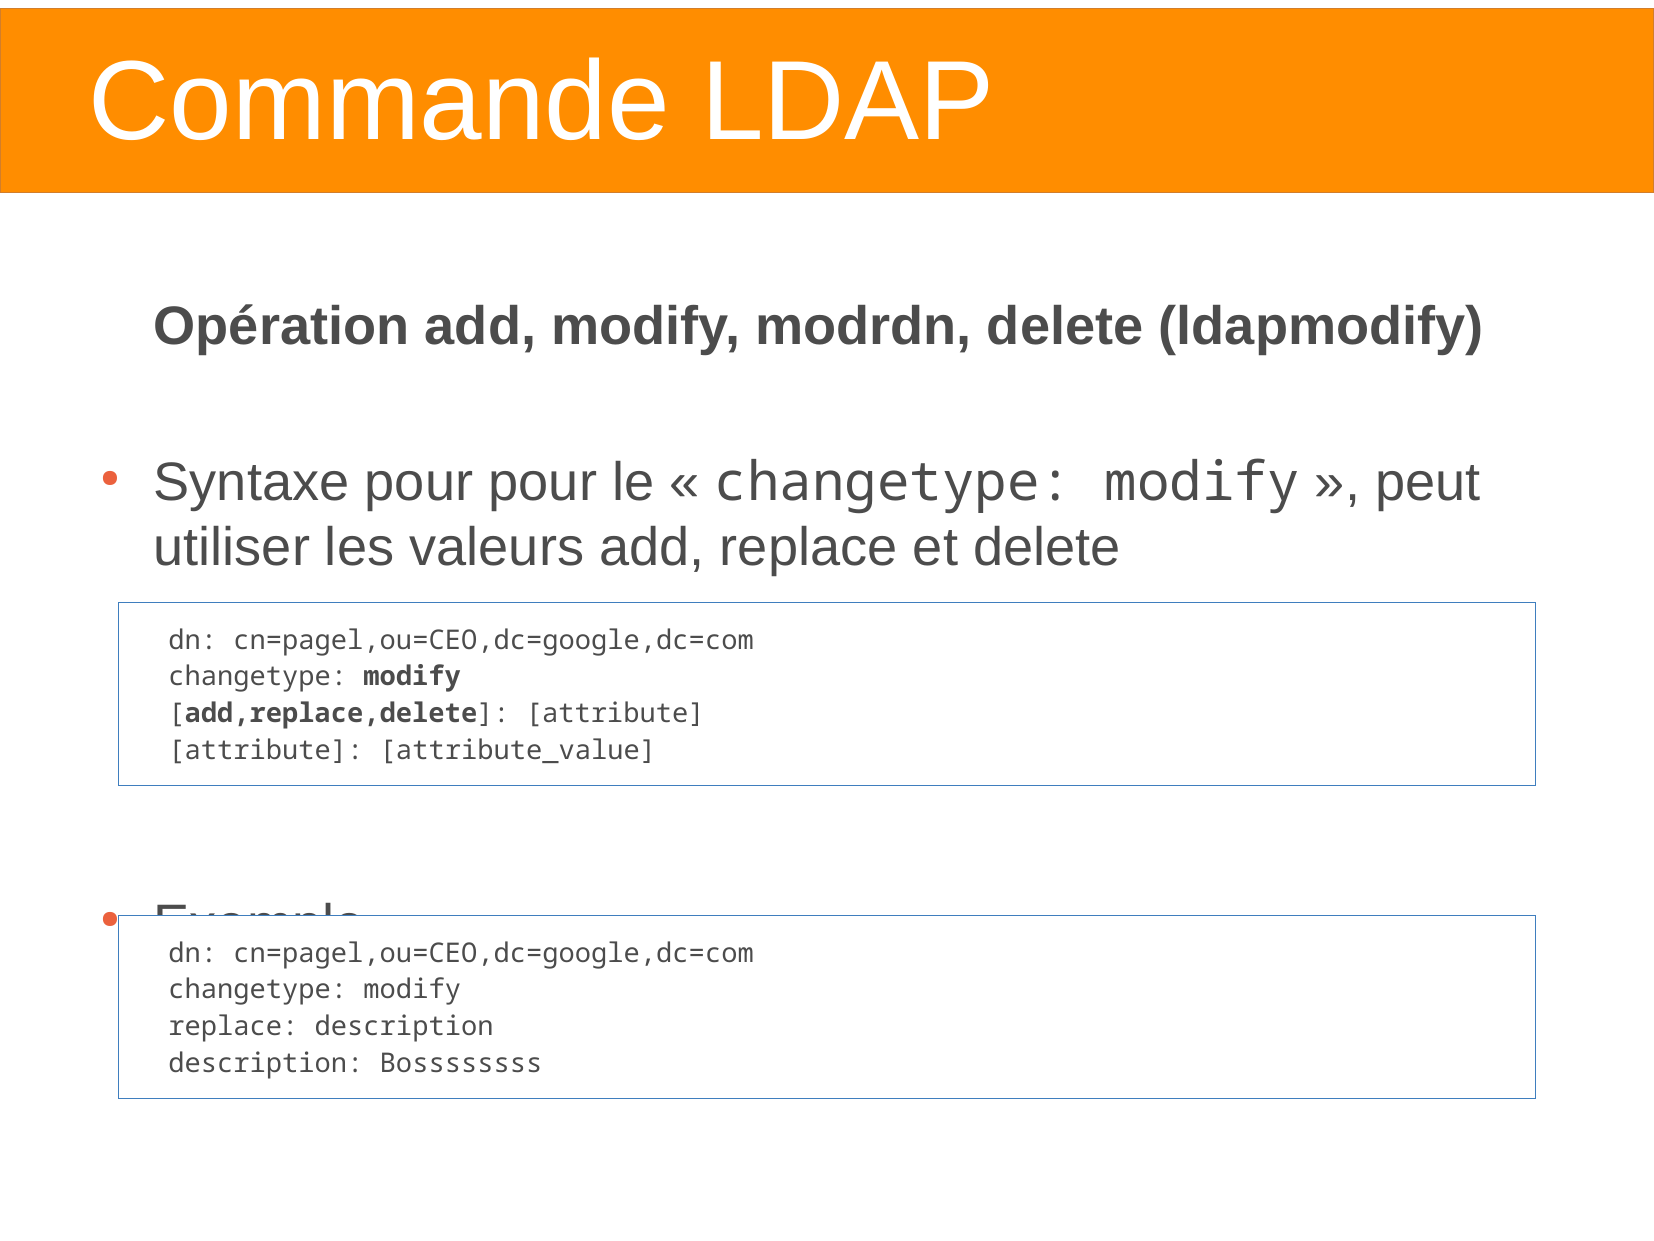

Commande LDAP
# Opération add, modify, modrdn, delete (ldapmodify)
Syntaxe pour pour le « changetype: modify », peut utiliser les valeurs add, replace et delete
Exemple
dn: cn=pagel,ou=CEO,dc=google,dc=com
changetype: modify
[add,replace,delete]: [attribute]
[attribute]: [attribute_value]
dn: cn=pagel,ou=CEO,dc=google,dc=com
changetype: modify
replace: description
description: Bossssssss